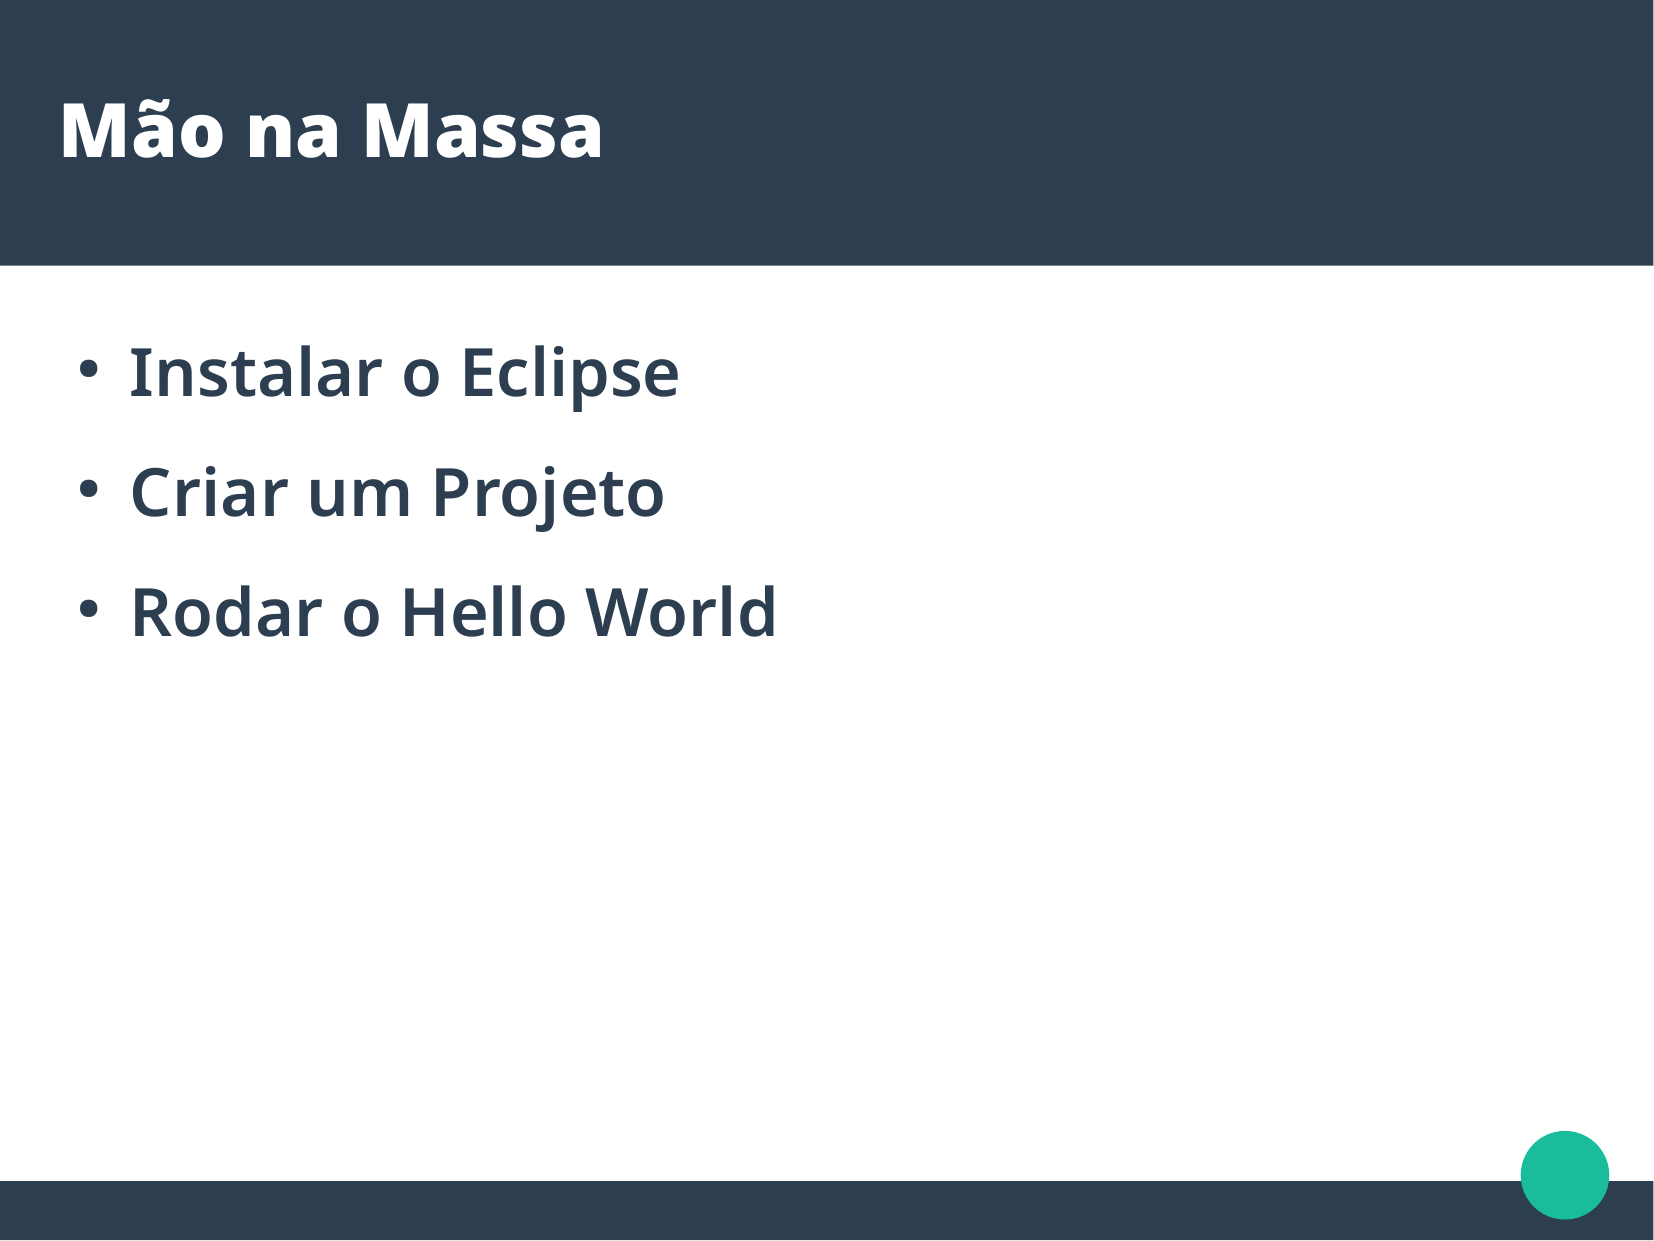

# Mão na Massa
Instalar o Eclipse
Criar um Projeto
Rodar o Hello World